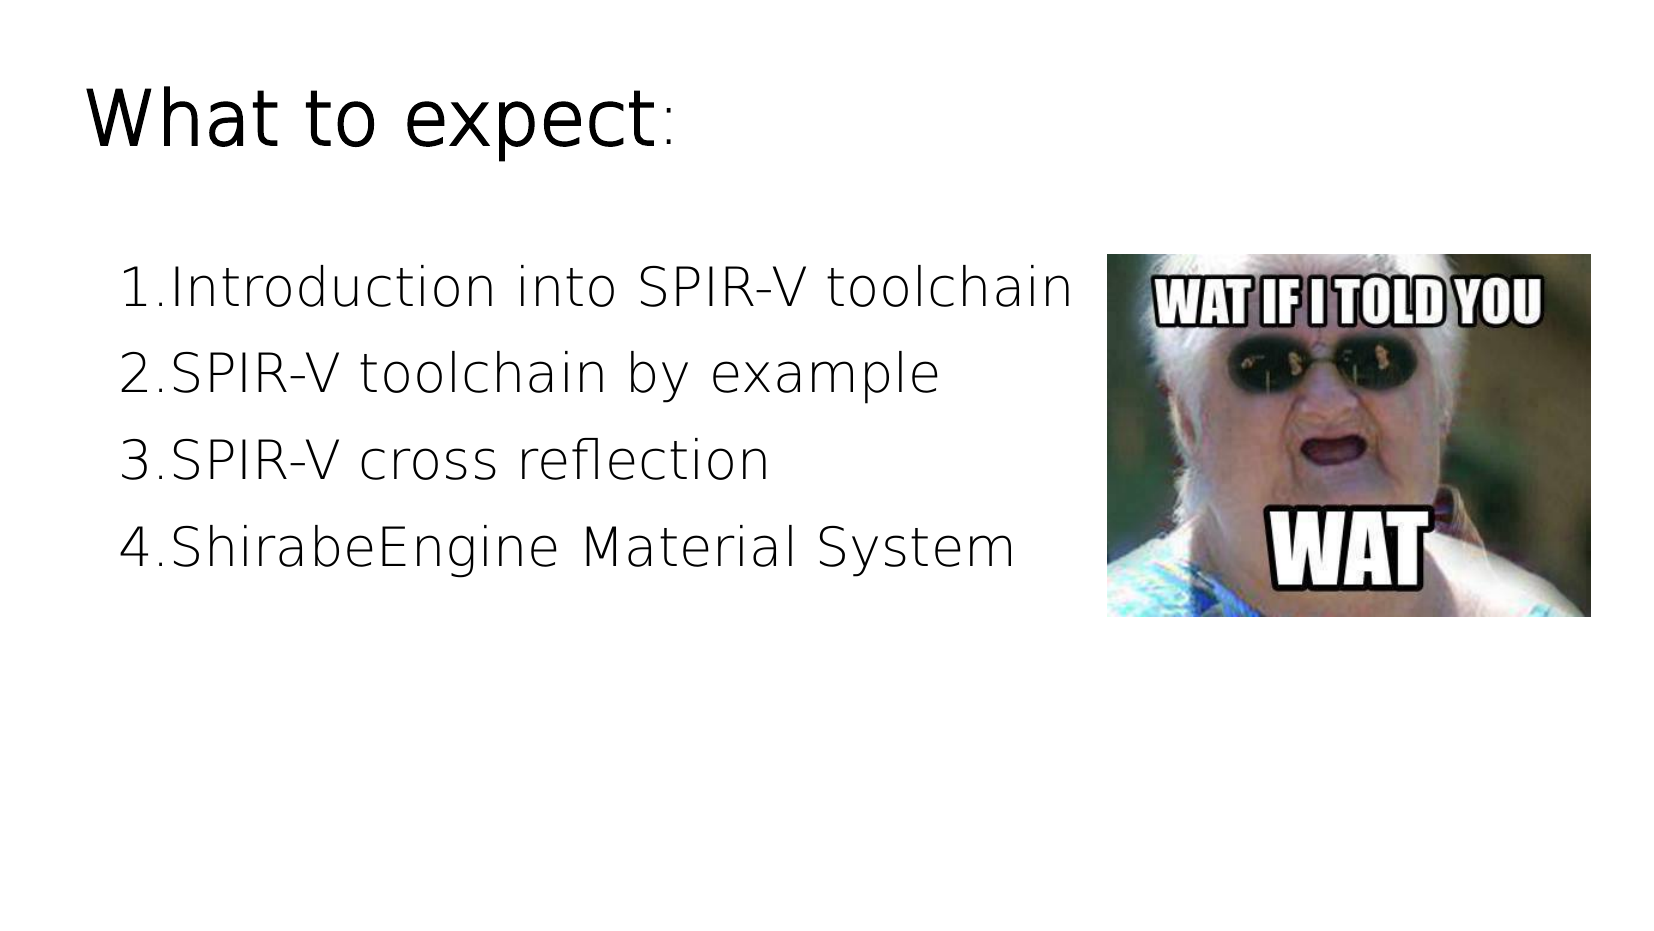

# What to expect:
Introduction into SPIR-V toolchain
SPIR-V toolchain by example
SPIR-V cross reflection
ShirabeEngine Material System